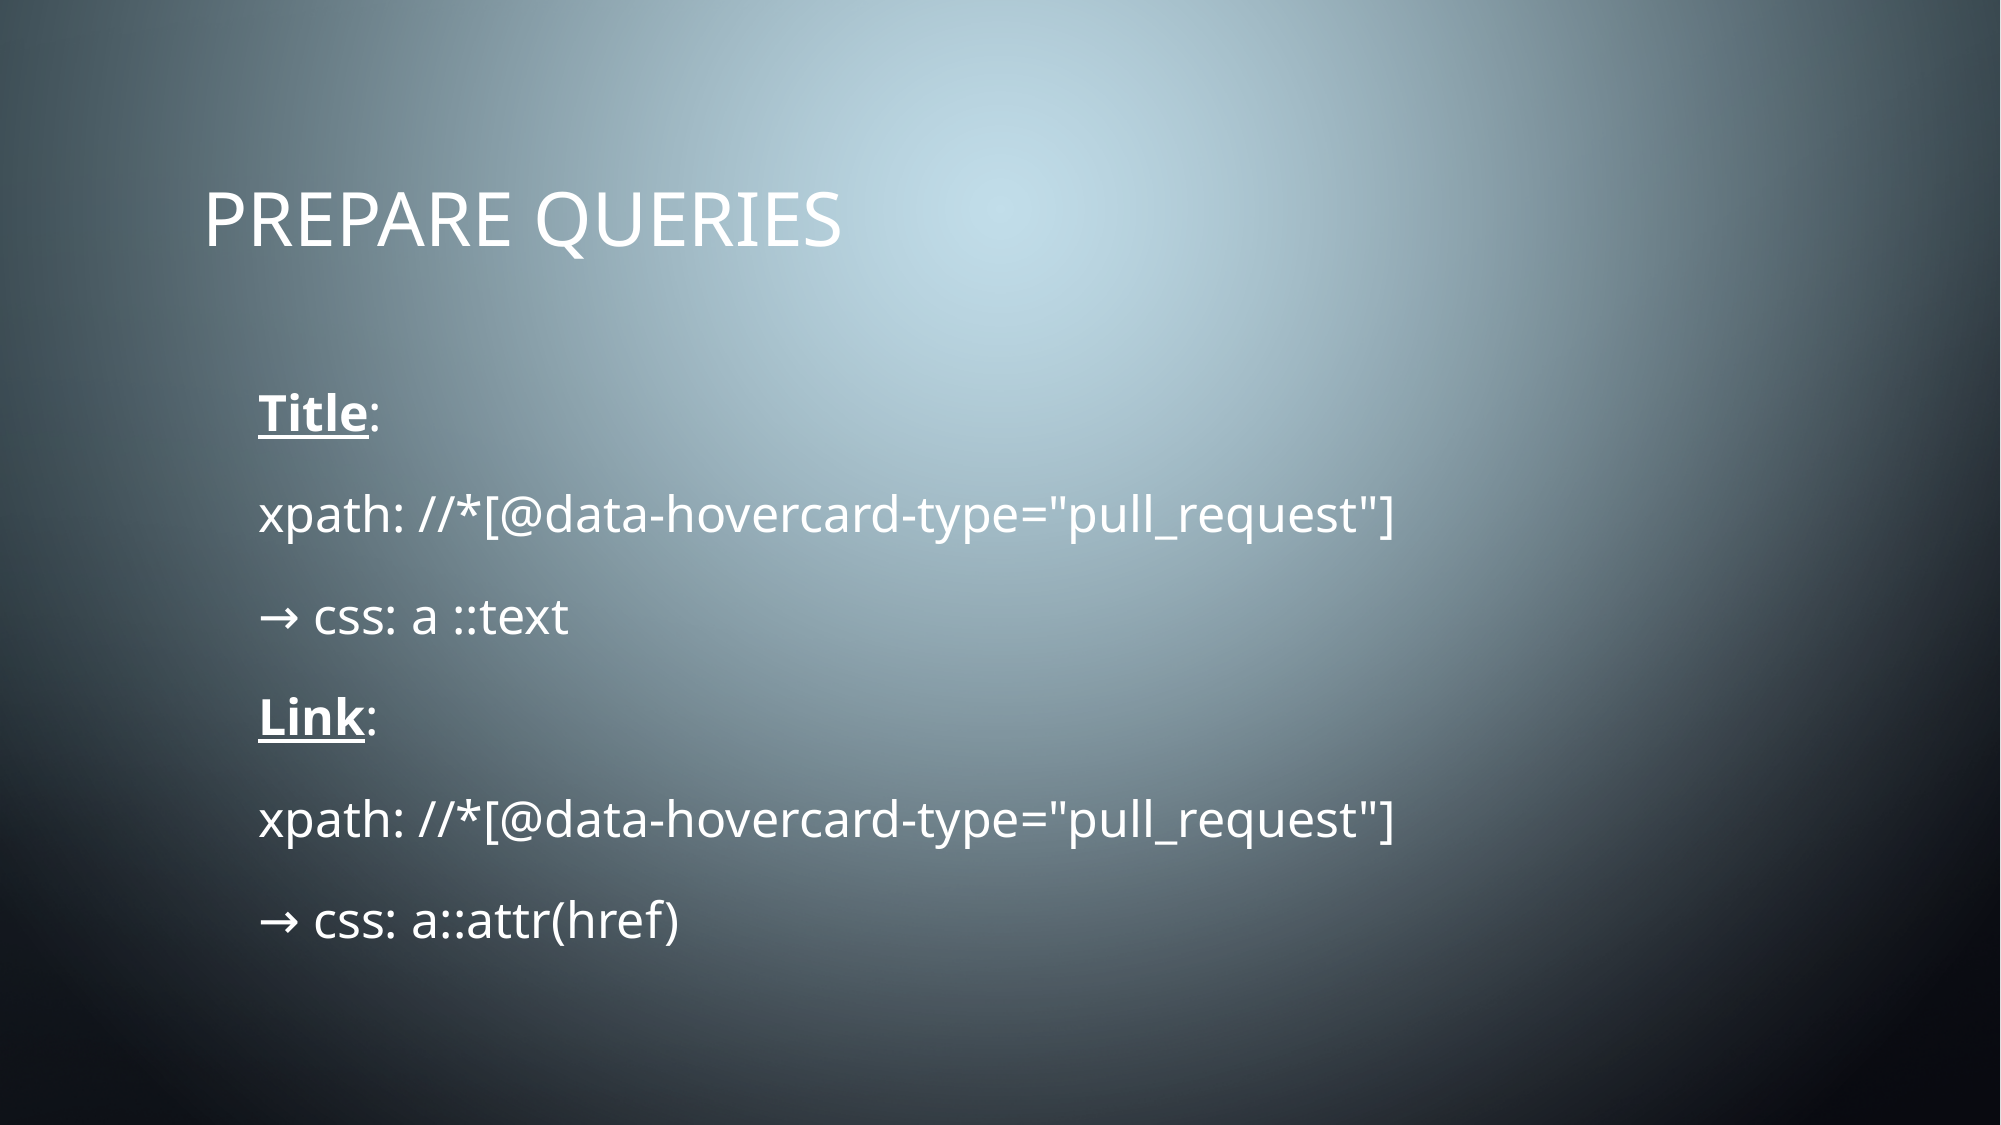

# Prepare queries
Title:
xpath: //*[@data-hovercard-type="pull_request"]
→ css: a ::text
Link:
xpath: //*[@data-hovercard-type="pull_request"]
→ css: a::attr(href)